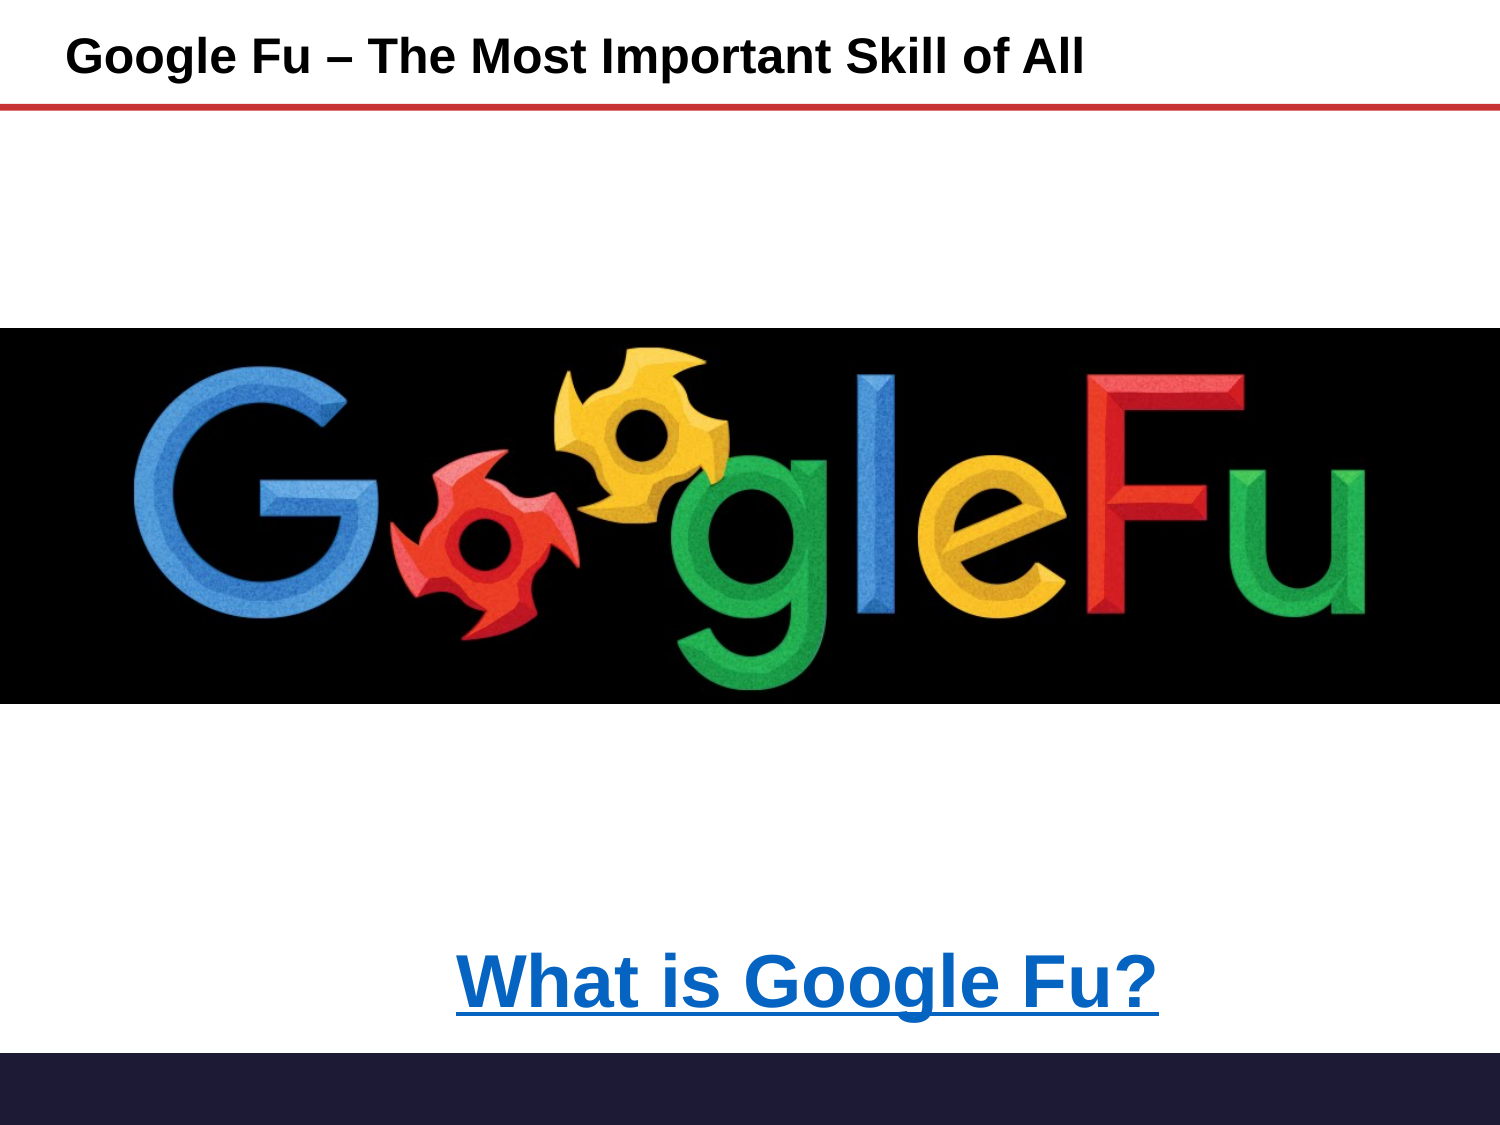

# Google Fu – The Most Important Skill of All
What is Google Fu?